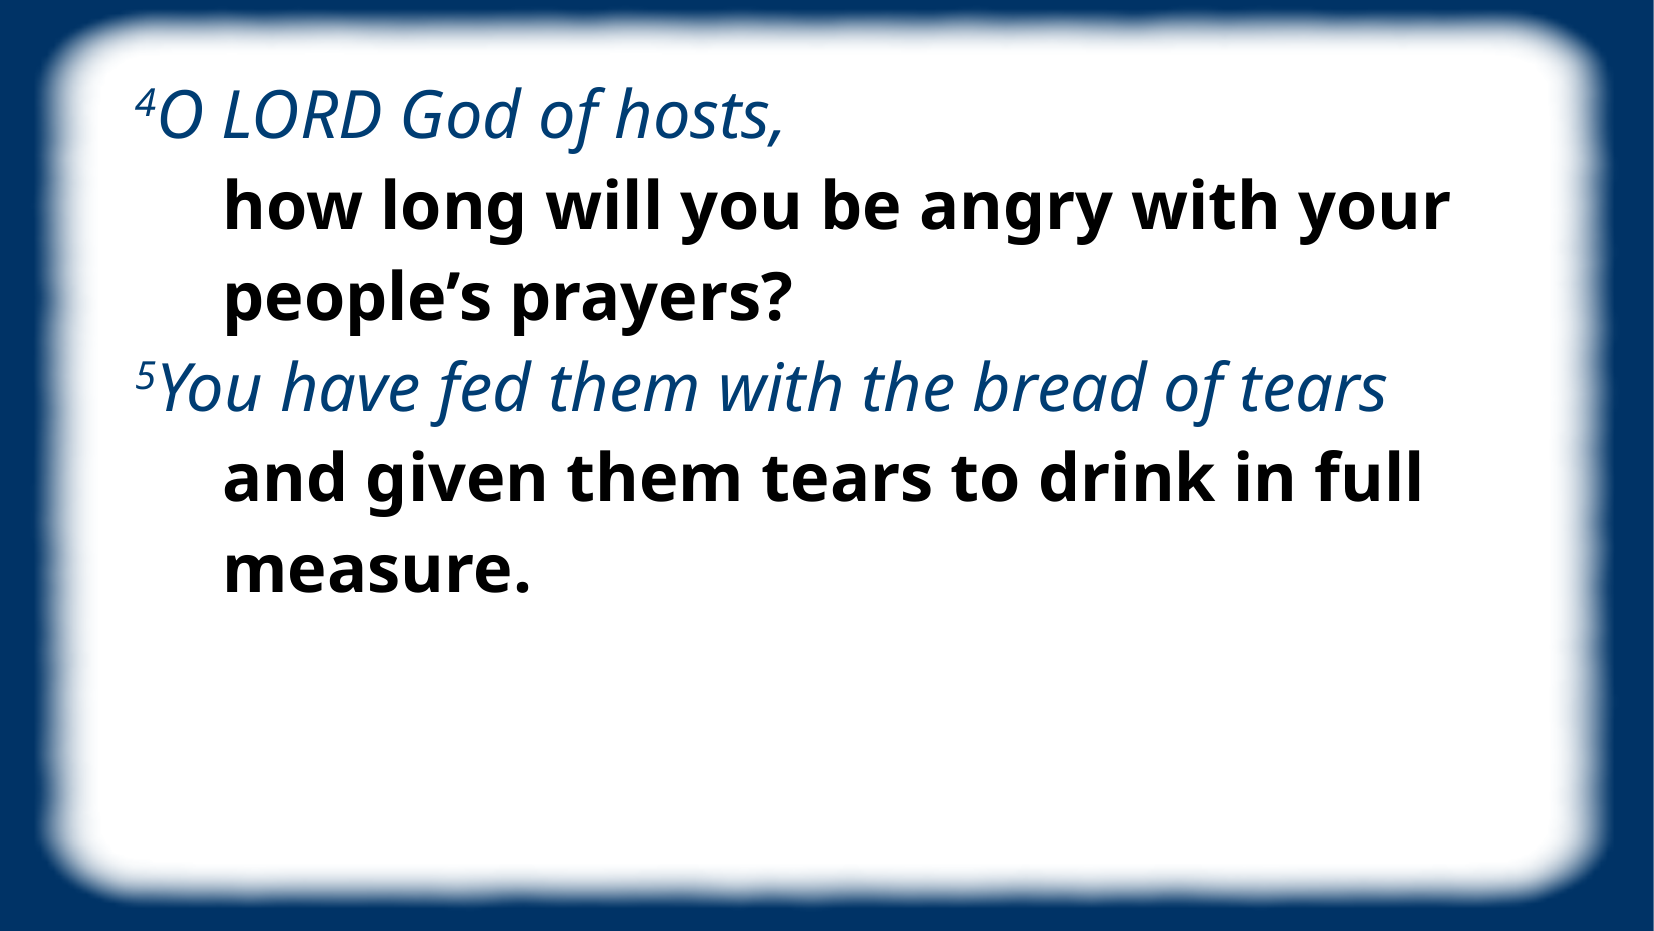

4O LORD God of hosts,
 how long will you be angry with your
 people’s prayers?
5You have fed them with the bread of tears
 and given them tears to drink in full
 measure.